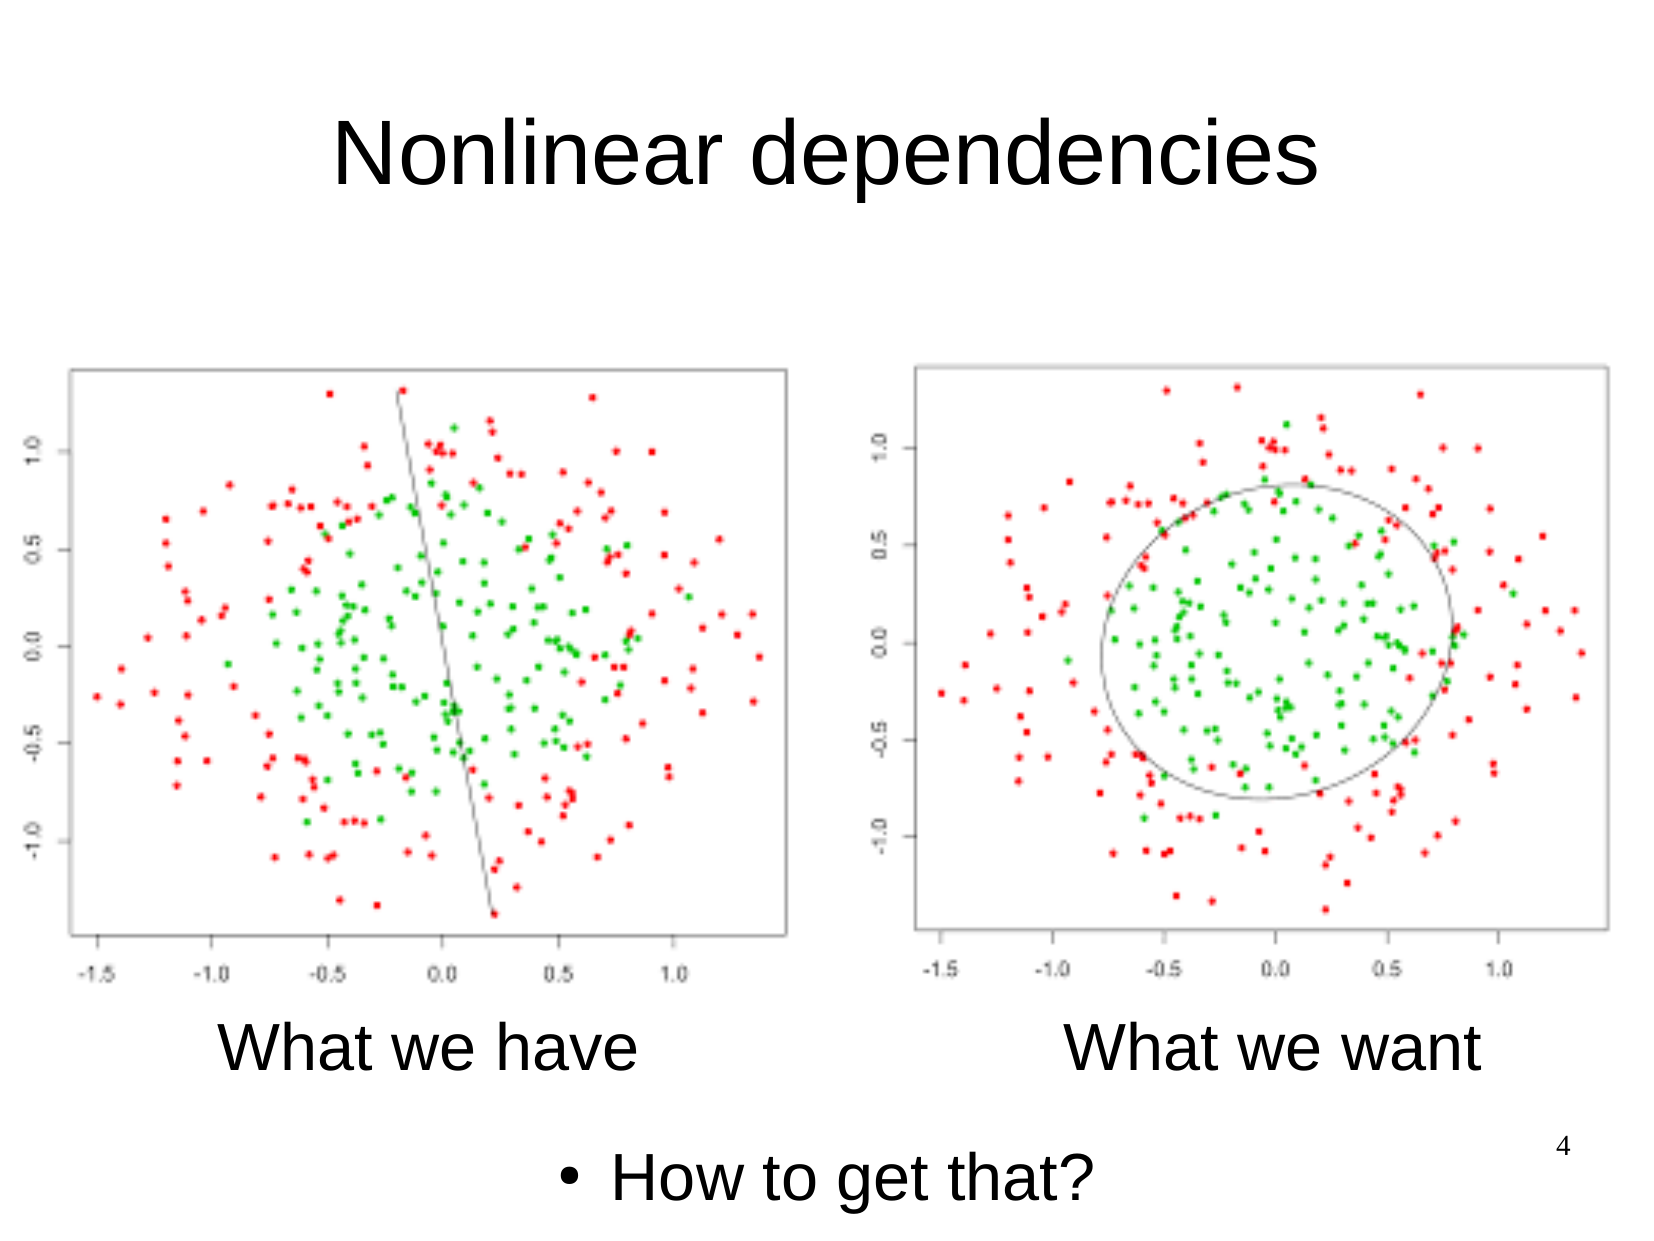

# Nonlinear dependencies
What we have What we want
4
How to get that?